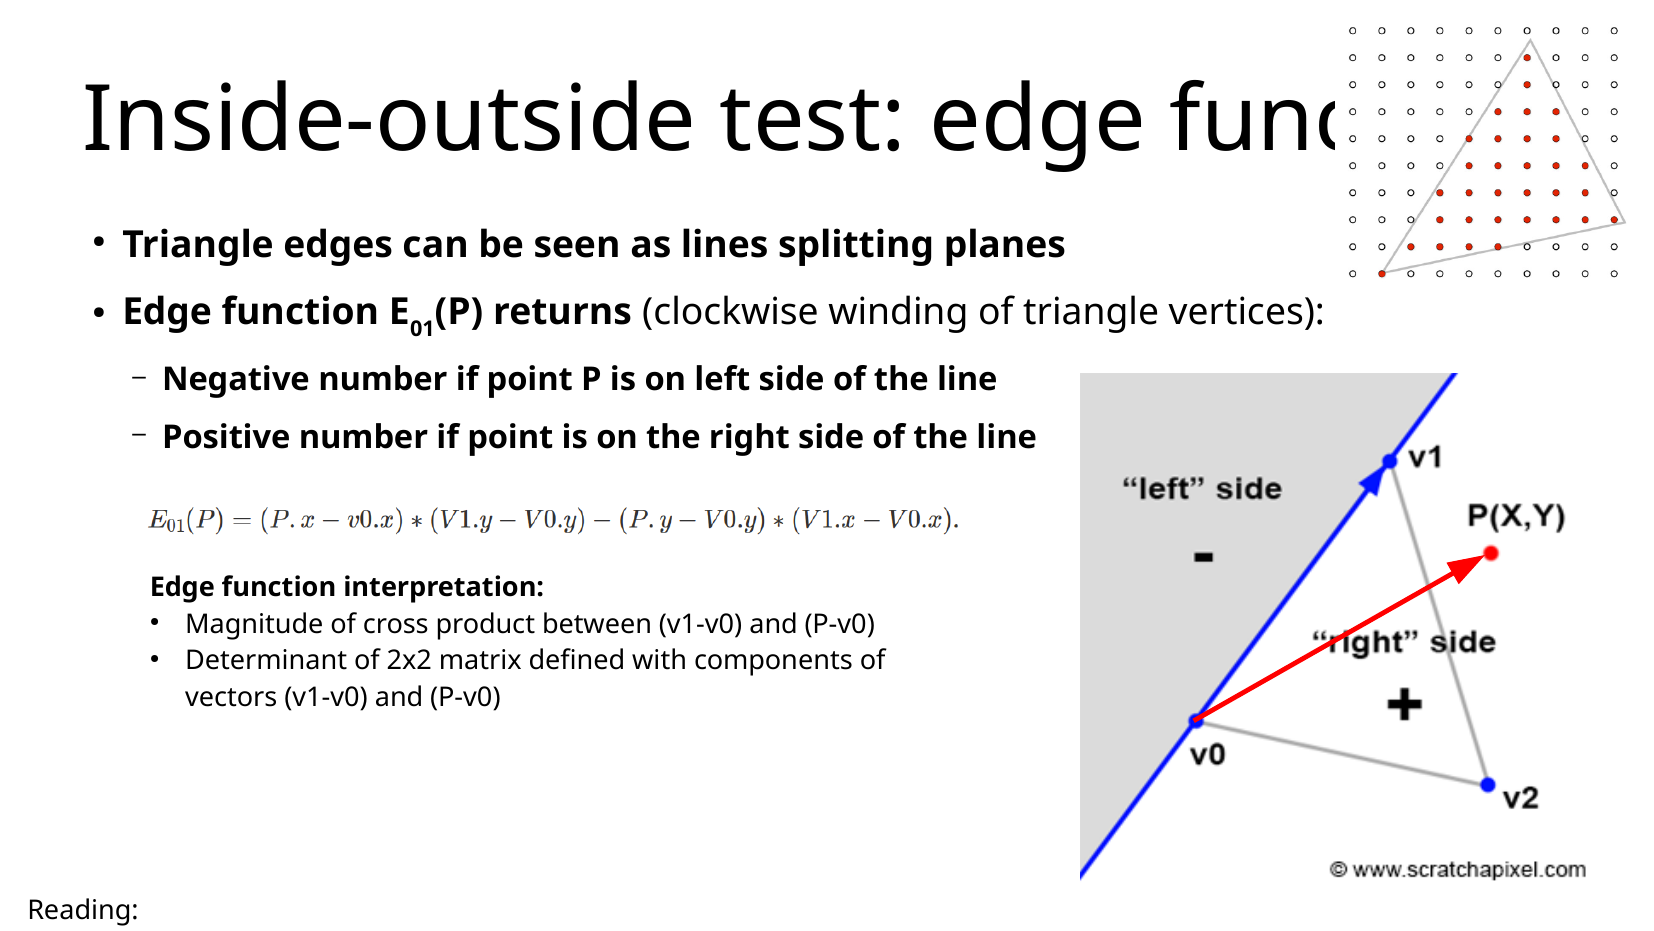

# Inside-outside test: edge function
Triangle edges can be seen as lines splitting planes
Edge function E01(P) returns (clockwise winding of triangle vertices):
Negative number if point P is on left side of the line
Positive number if point is on the right side of the line
Edge function interpretation:
Magnitude of cross product between (v1-v0) and (P-v0)
Determinant of 2x2 matrix defined with components of vectors (v1-v0) and (P-v0)
29
Reading: https://www.scratchapixel.com/lessons/3d-basic-rendering/rasterization-practical-implementation/rasterization-stage.html